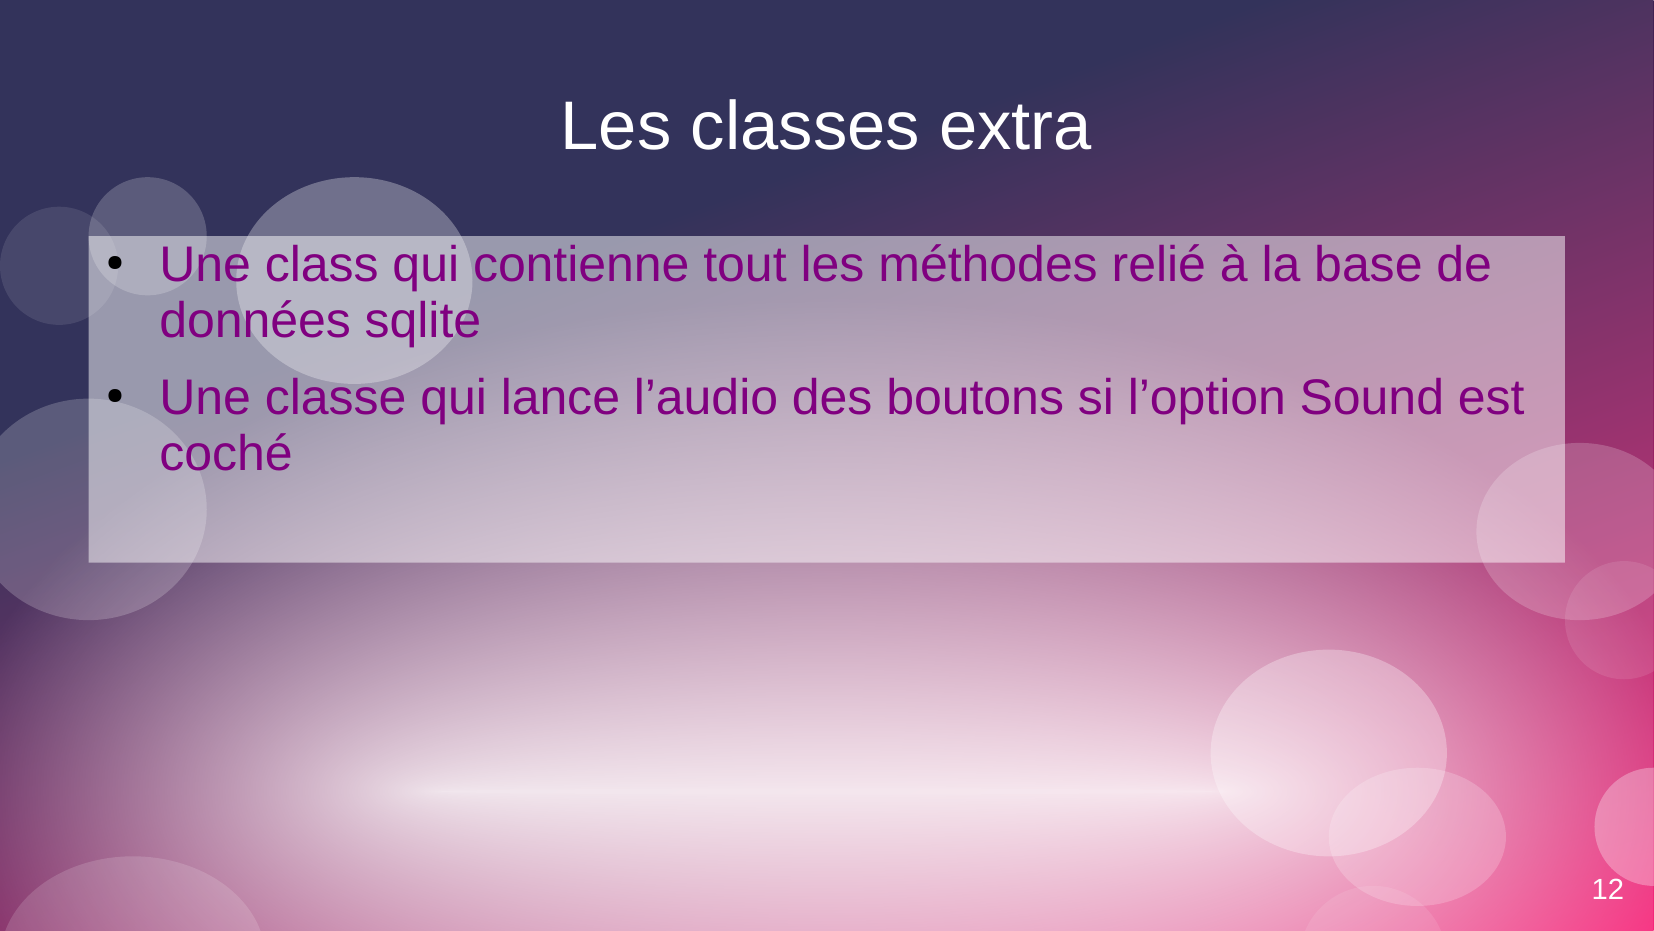

# Les classes extra
Une class qui contienne tout les méthodes relié à la base de données sqlite
Une classe qui lance l’audio des boutons si l’option Sound est coché
12